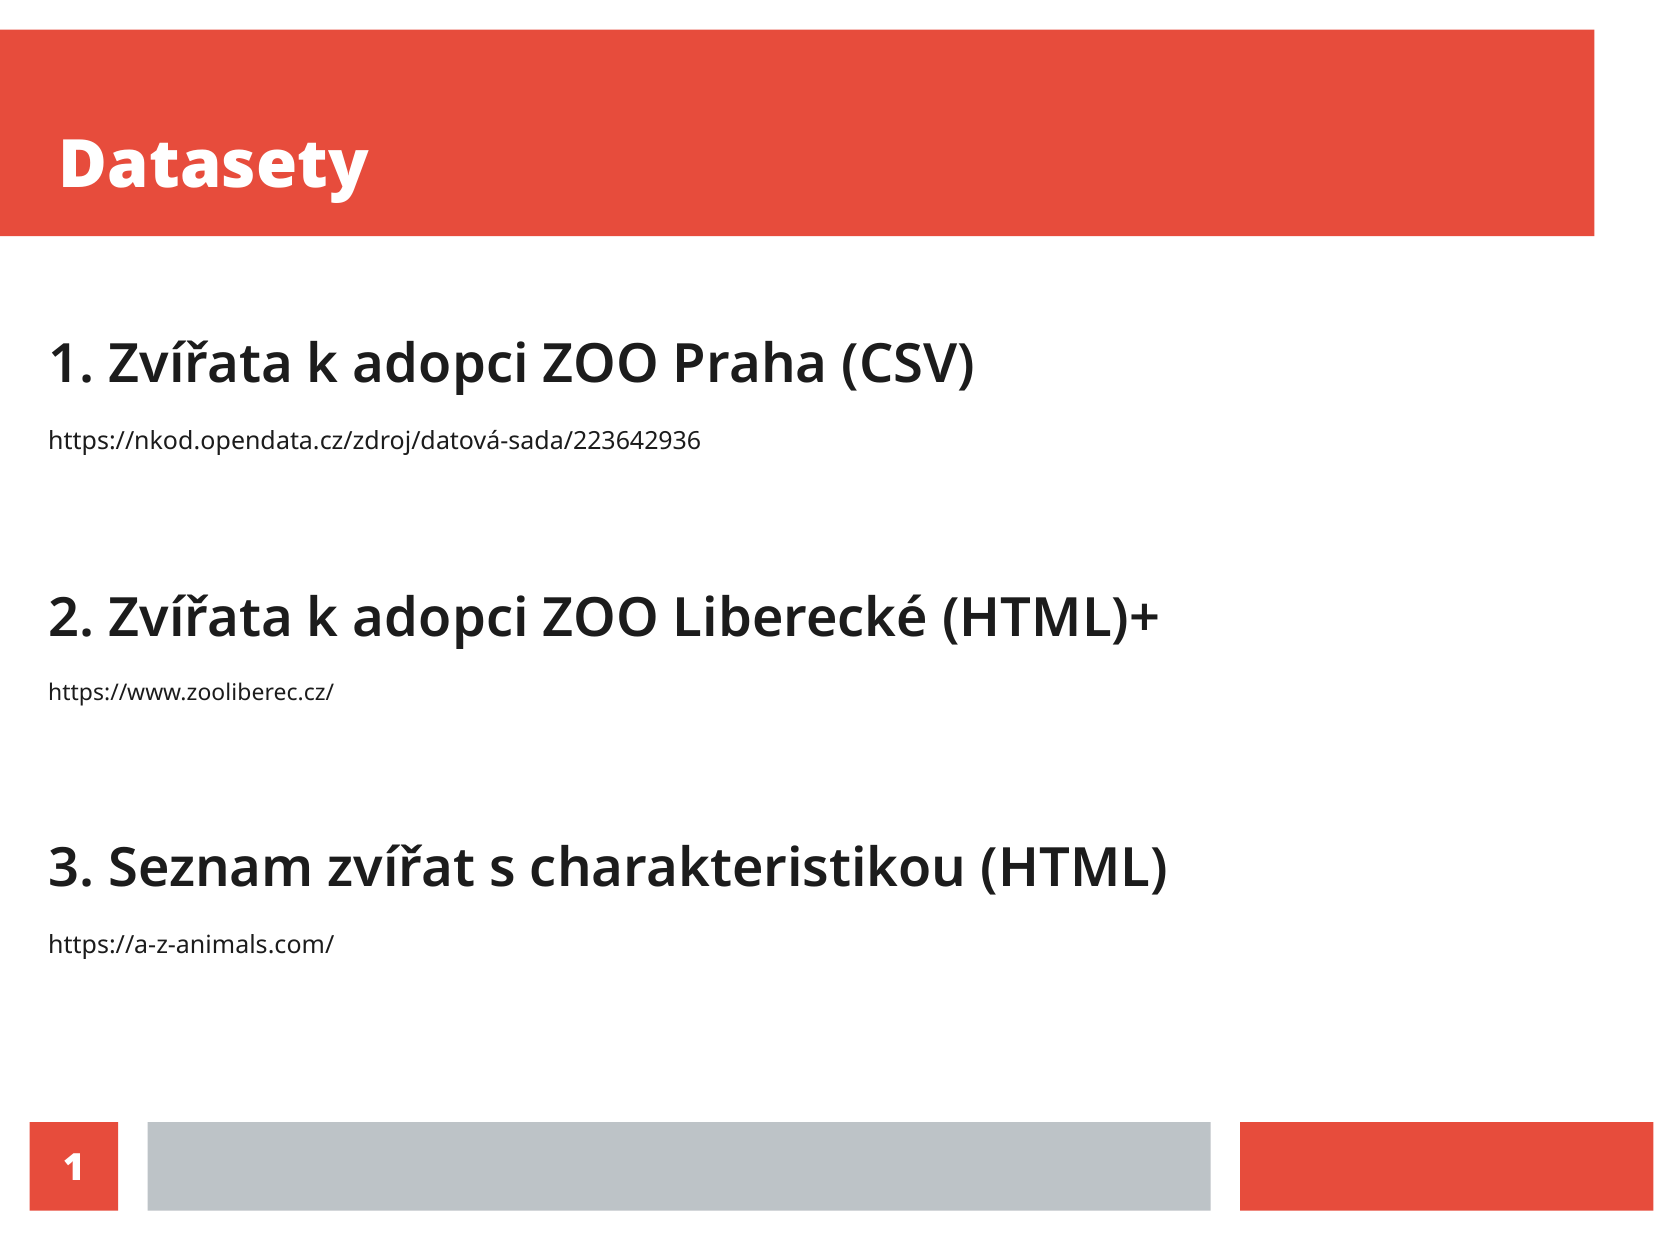

# Datasety
1. Zvířata k adopci ZOO Praha (CSV)
https://nkod.opendata.cz/zdroj/datová-sada/223642936
2. Zvířata k adopci ZOO Liberecké (HTML)+
https://www.zooliberec.cz/
3. Seznam zvířat s charakteristikou (HTML)
https://a-z-animals.com/
1